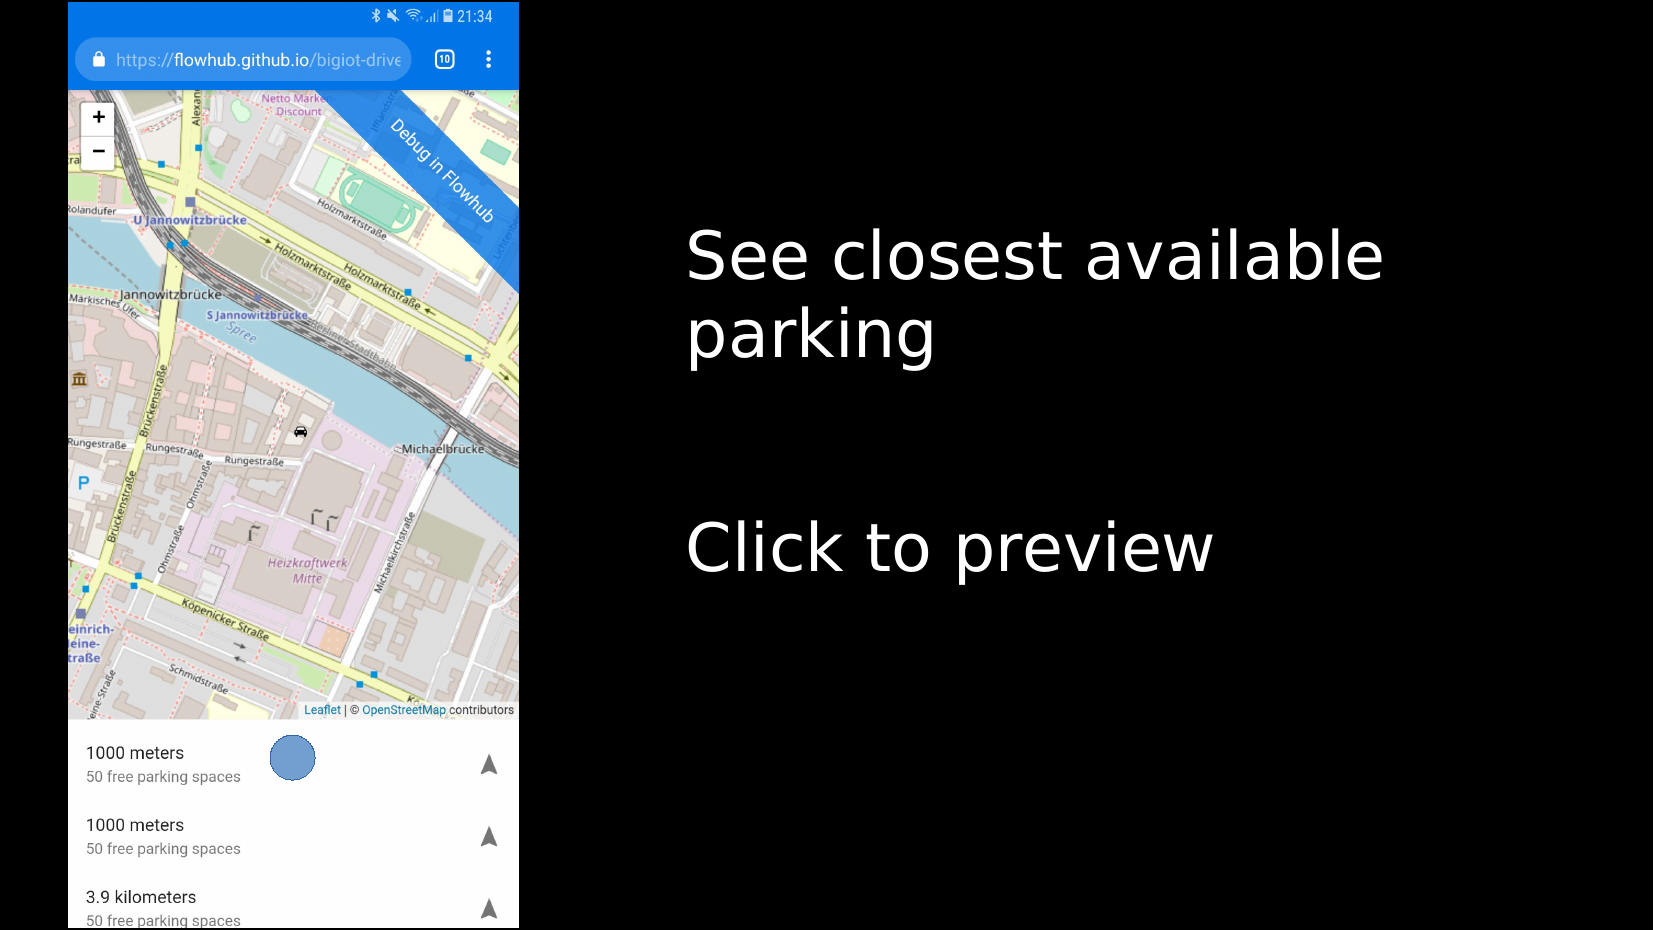

#
See closest available parking
Click to preview